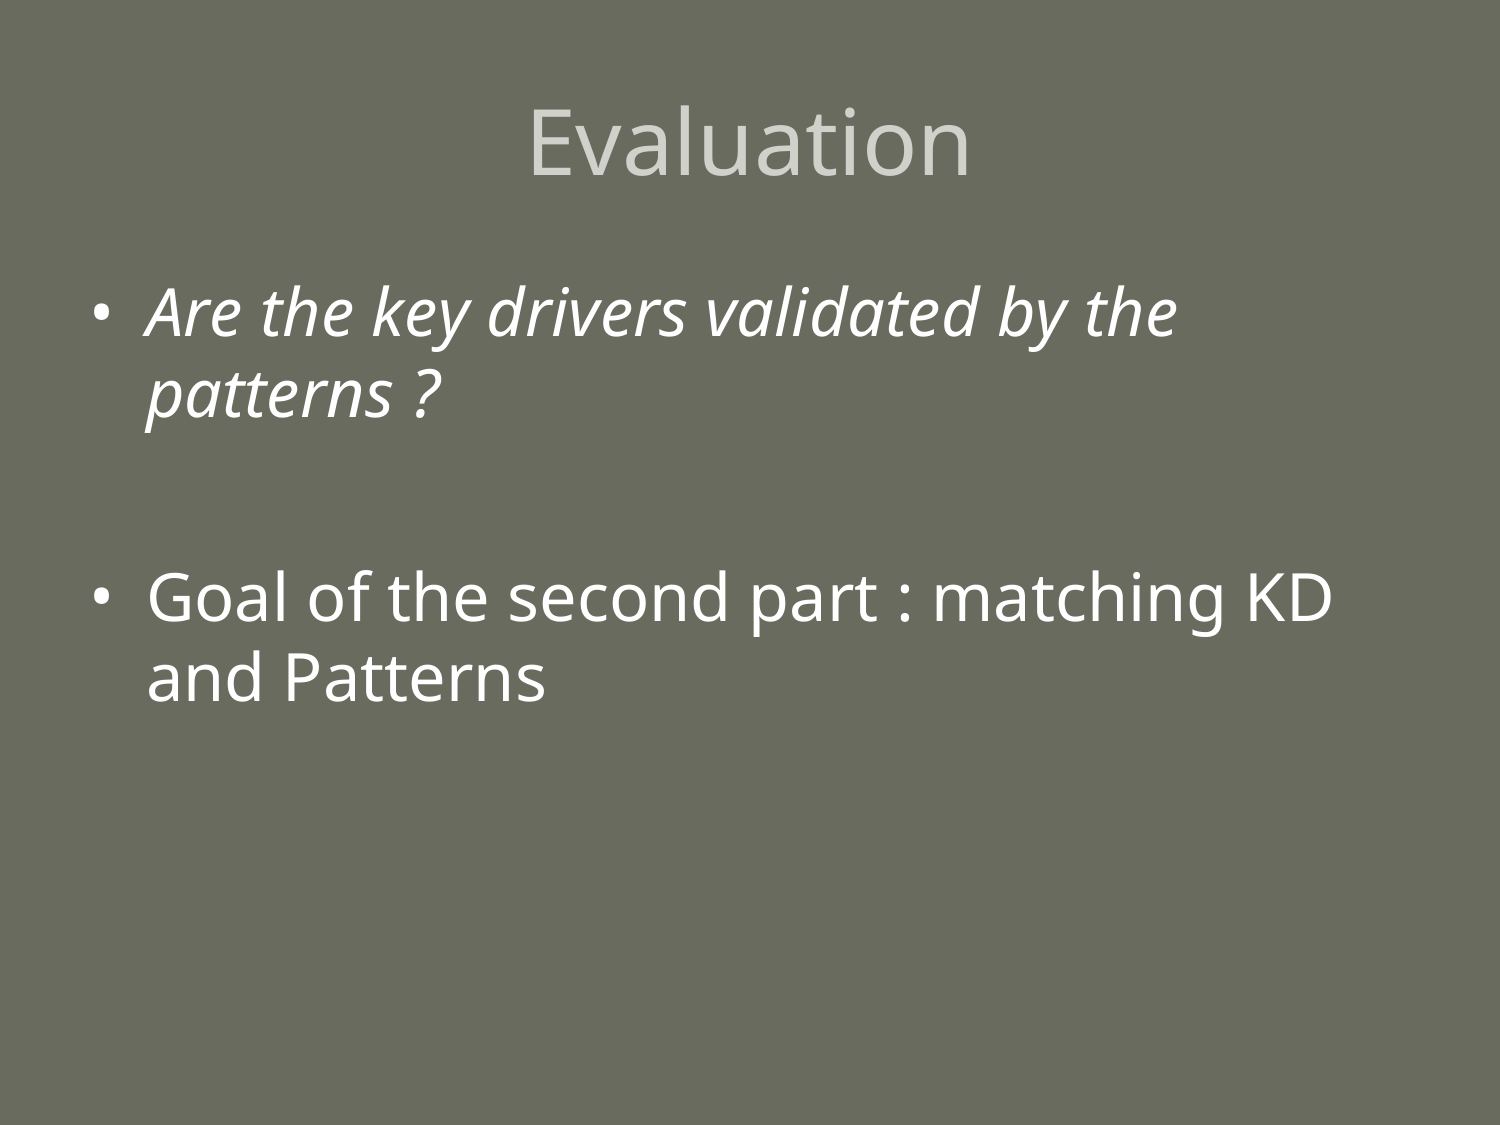

# Evaluation
Are the key drivers validated by the patterns ?
Goal of the second part : matching KD and Patterns